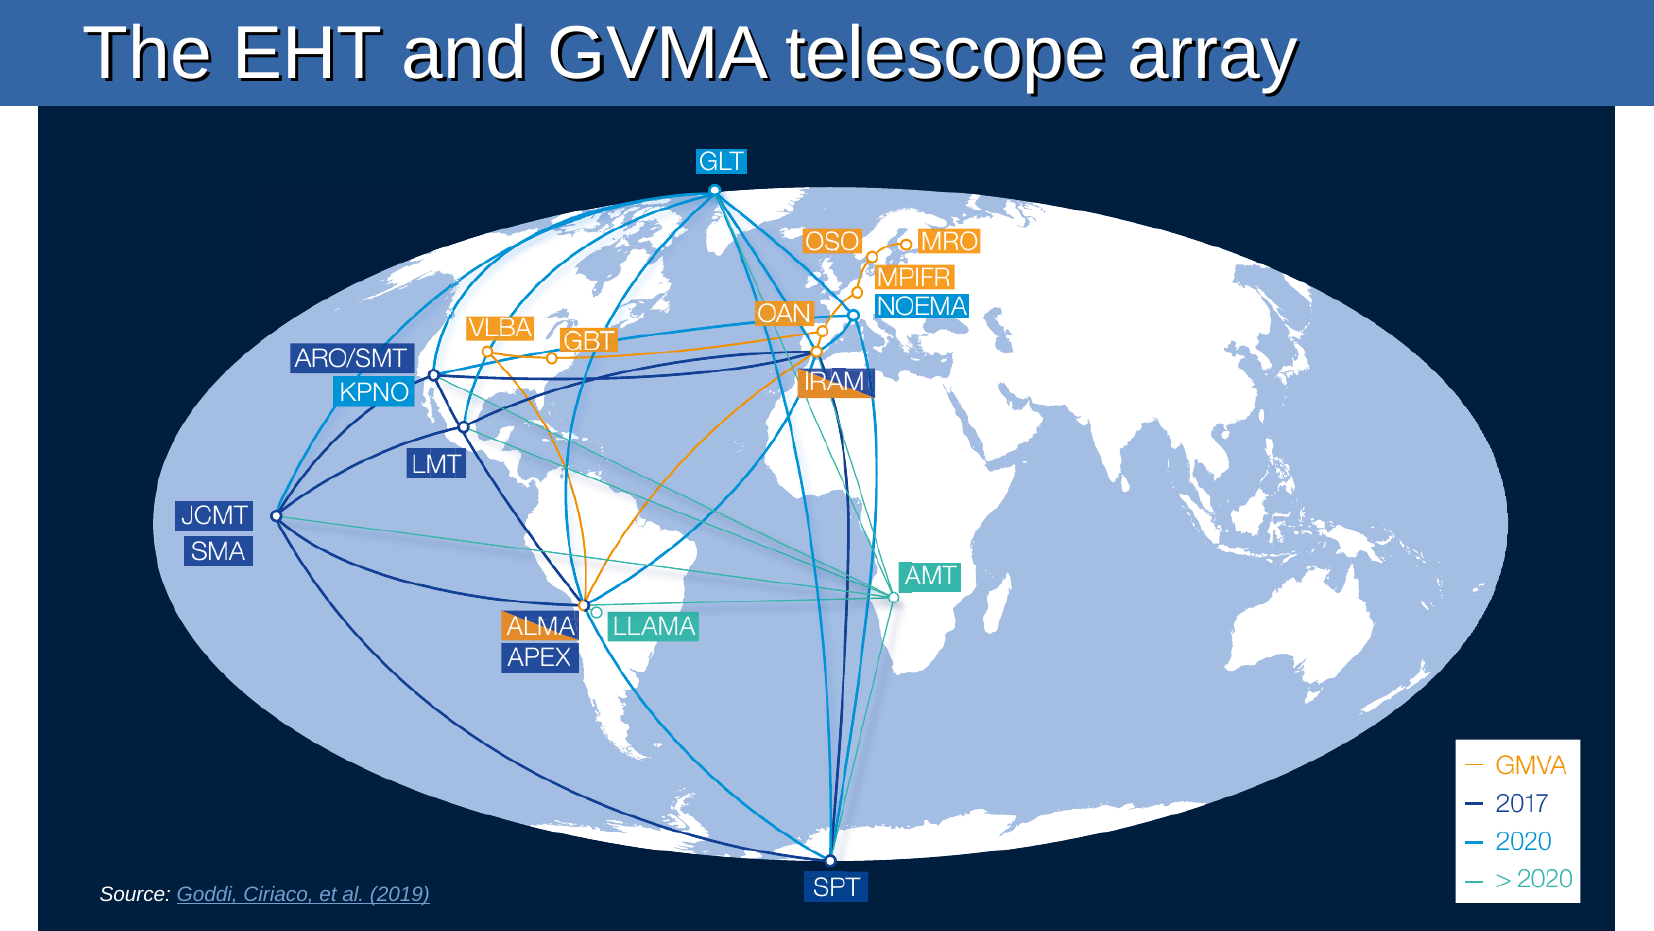

# The EHT and GVMA telescope array
Source: Goddi, Ciriaco, et al. (2019)